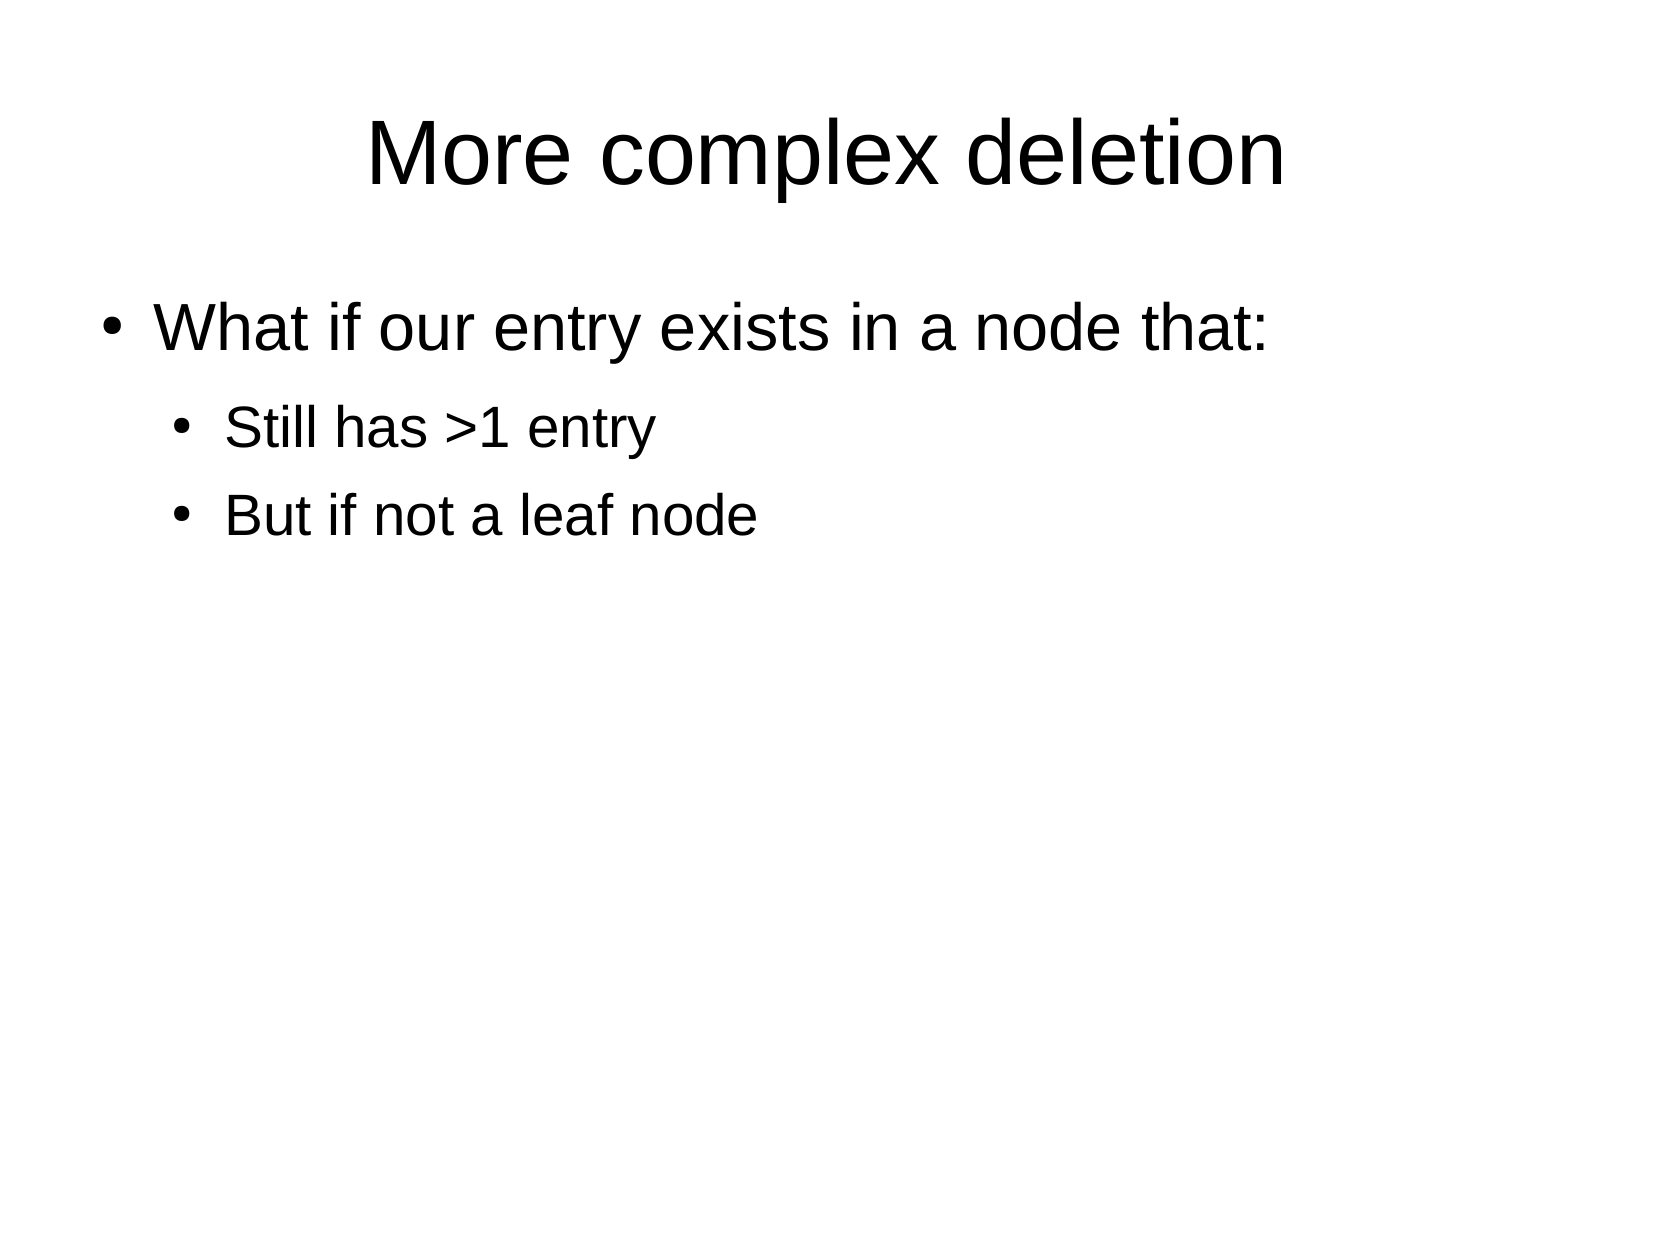

# More complex deletion
What if our entry exists in a node that:
Still has >1 entry
But if not a leaf node